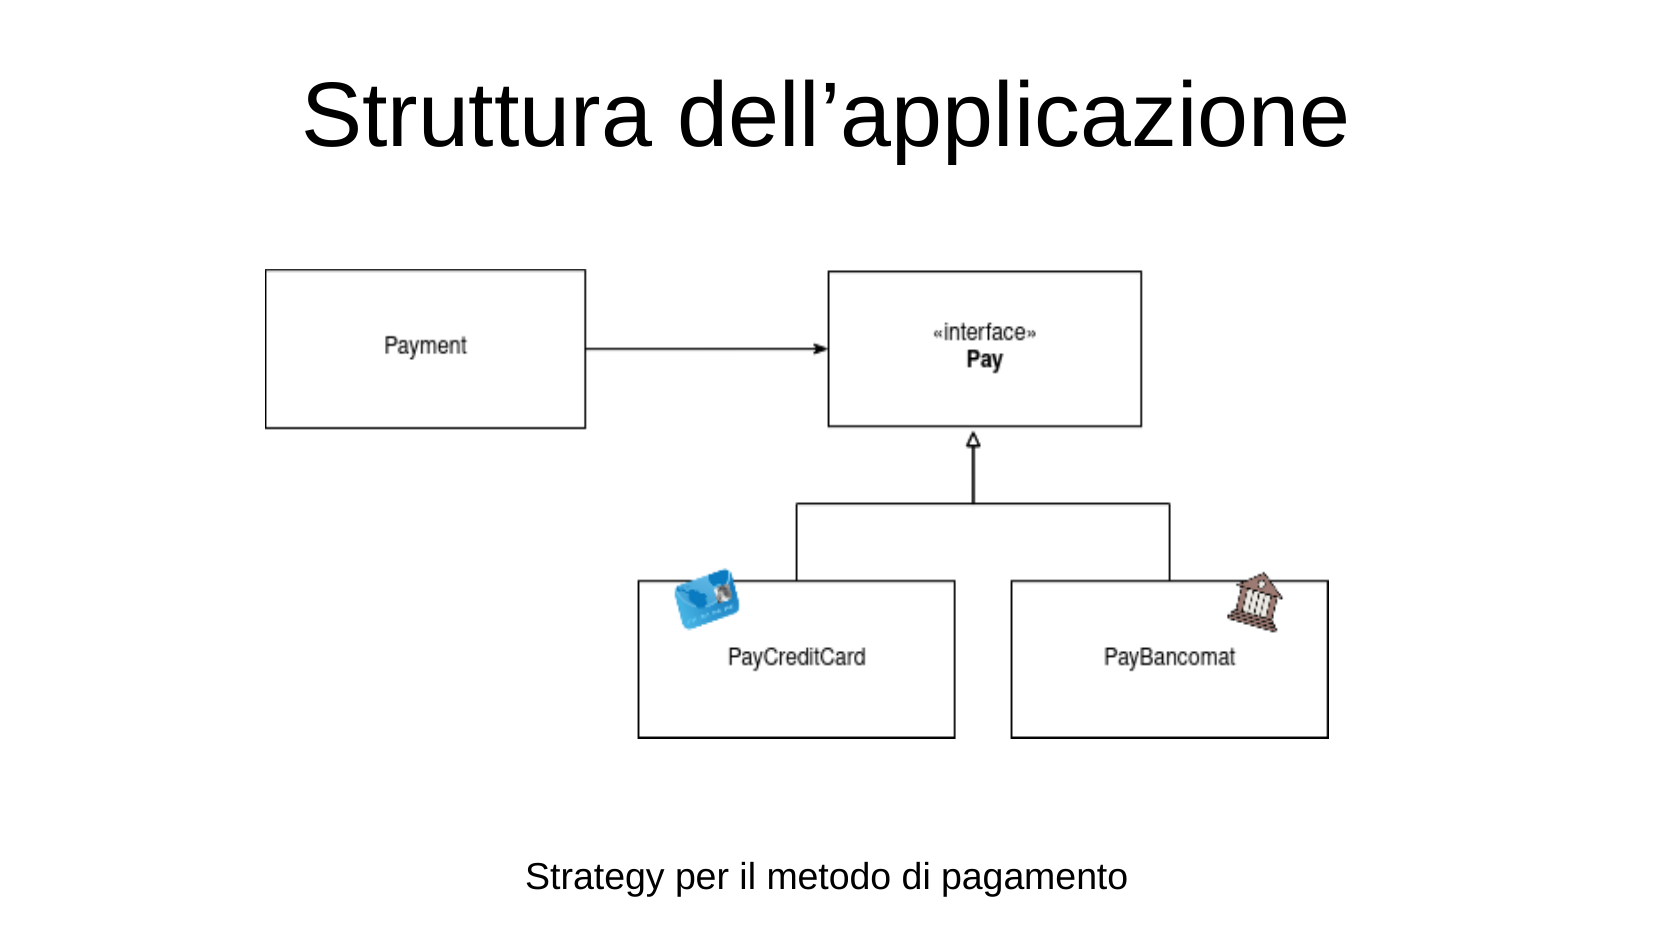

# Struttura dell’applicazione
Strategy per il metodo di pagamento